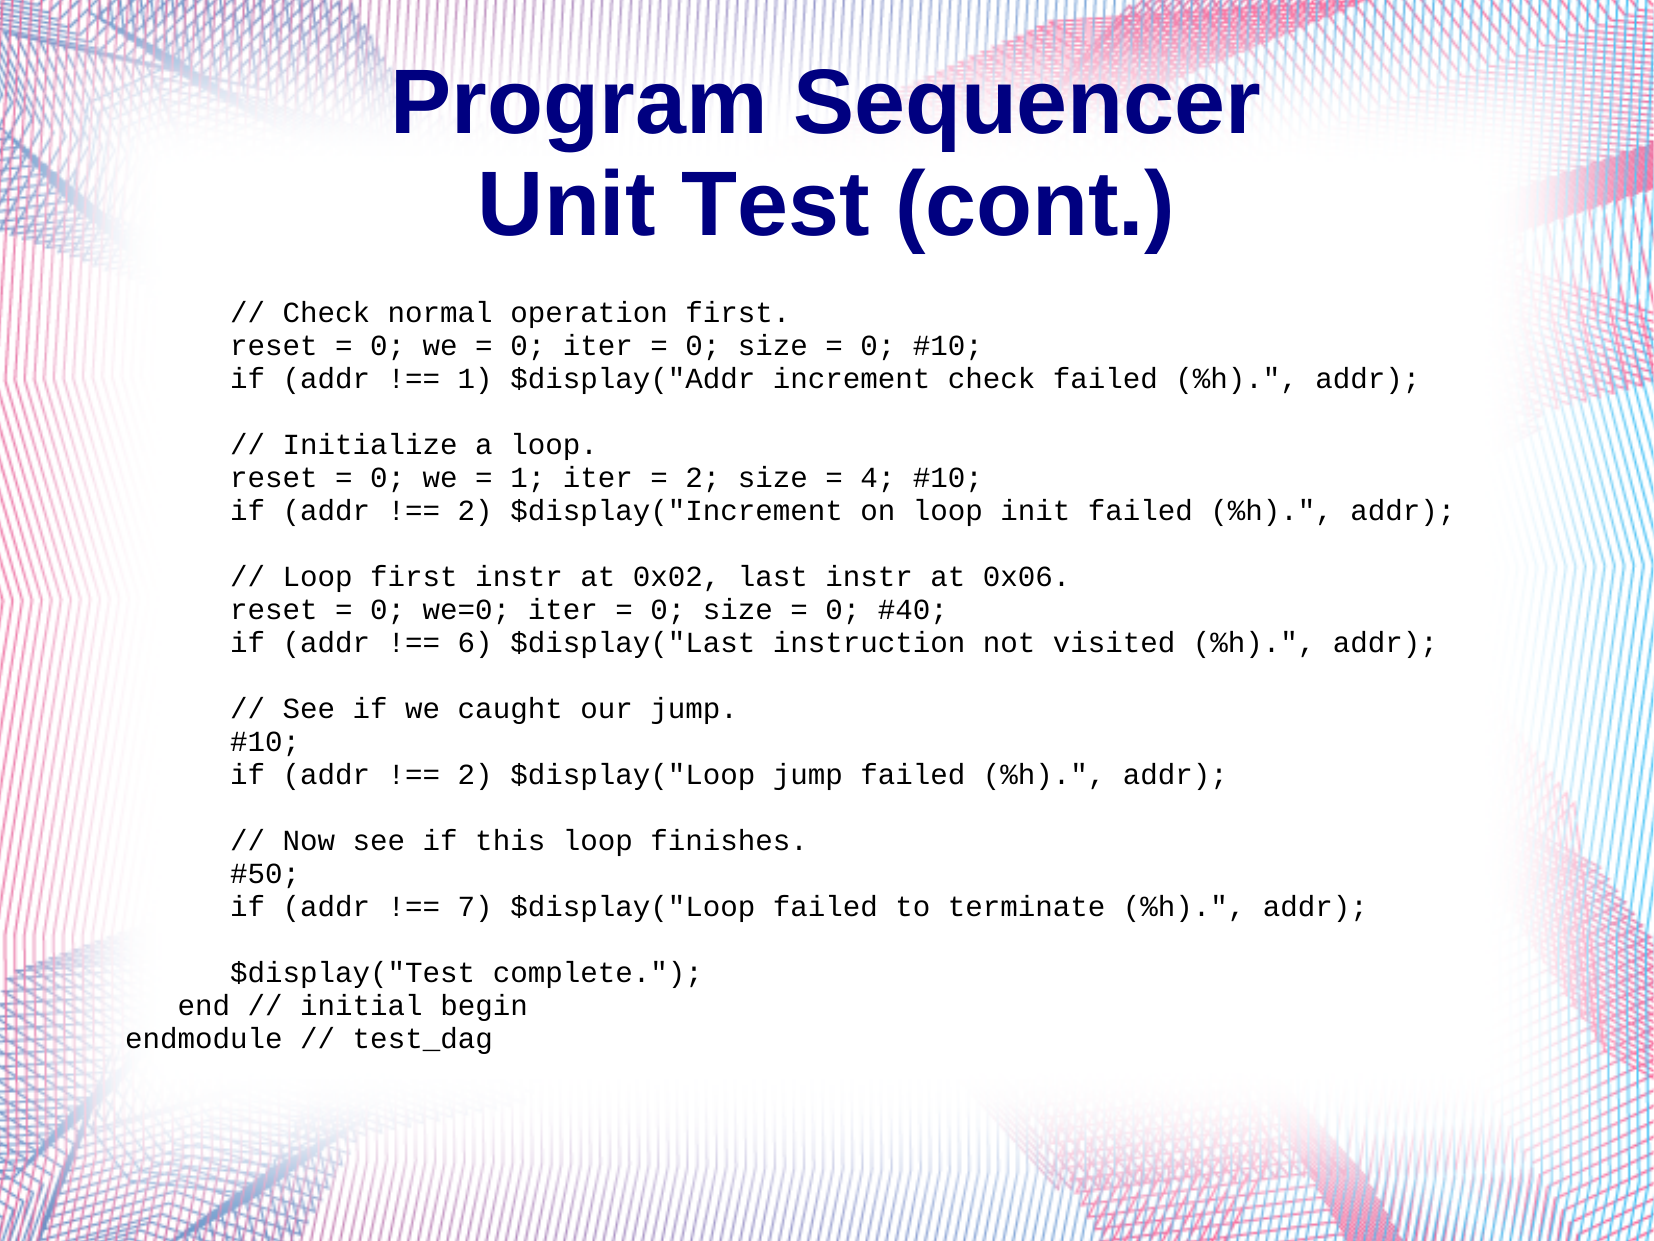

# Program Sequencer Unit Test (cont.)
 // Check normal operation first.
 reset = 0; we = 0; iter = 0; size = 0; #10;
 if (addr !== 1) $display("Addr increment check failed (%h).", addr);
 // Initialize a loop.
 reset = 0; we = 1; iter = 2; size = 4; #10;
 if (addr !== 2) $display("Increment on loop init failed (%h).", addr);
 // Loop first instr at 0x02, last instr at 0x06.
 reset = 0; we=0; iter = 0; size = 0; #40;
 if (addr !== 6) $display("Last instruction not visited (%h).", addr);
 // See if we caught our jump.
 #10;
 if (addr !== 2) $display("Loop jump failed (%h).", addr);
 // Now see if this loop finishes.
 #50;
 if (addr !== 7) $display("Loop failed to terminate (%h).", addr);
 $display("Test complete.");
 end // initial begin
endmodule // test_dag